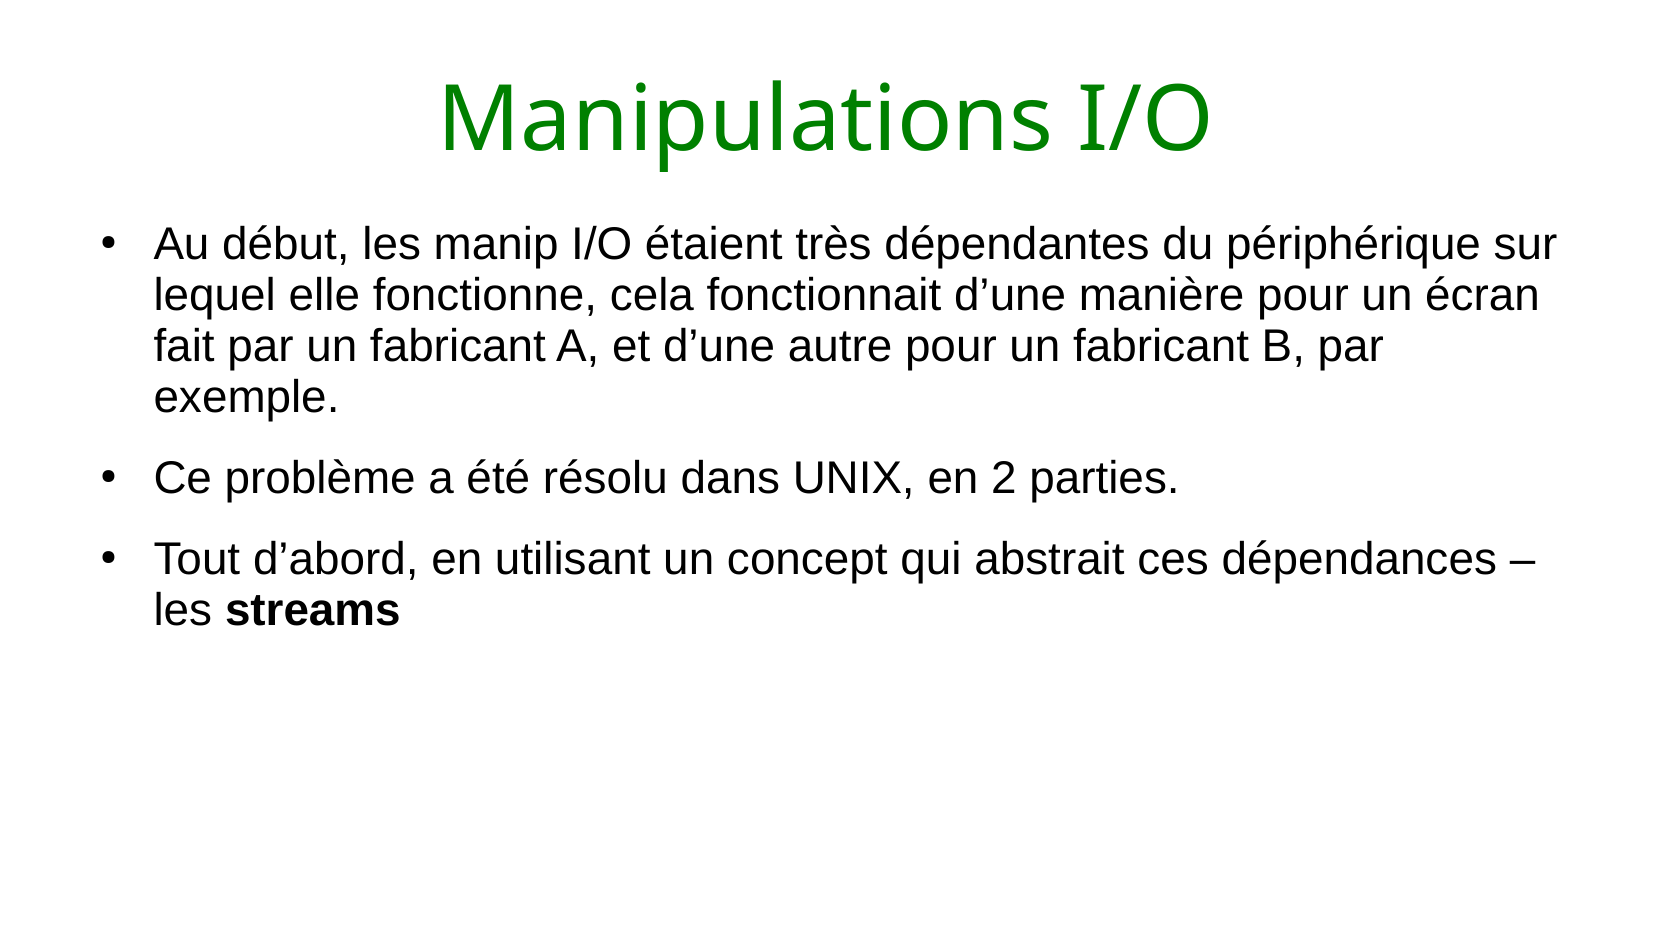

# Manipulations I/O
Au début, les manip I/O étaient très dépendantes du périphérique sur lequel elle fonctionne, cela fonctionnait d’une manière pour un écran fait par un fabricant A, et d’une autre pour un fabricant B, par exemple.
Ce problème a été résolu dans UNIX, en 2 parties.
Tout d’abord, en utilisant un concept qui abstrait ces dépendances – les streams